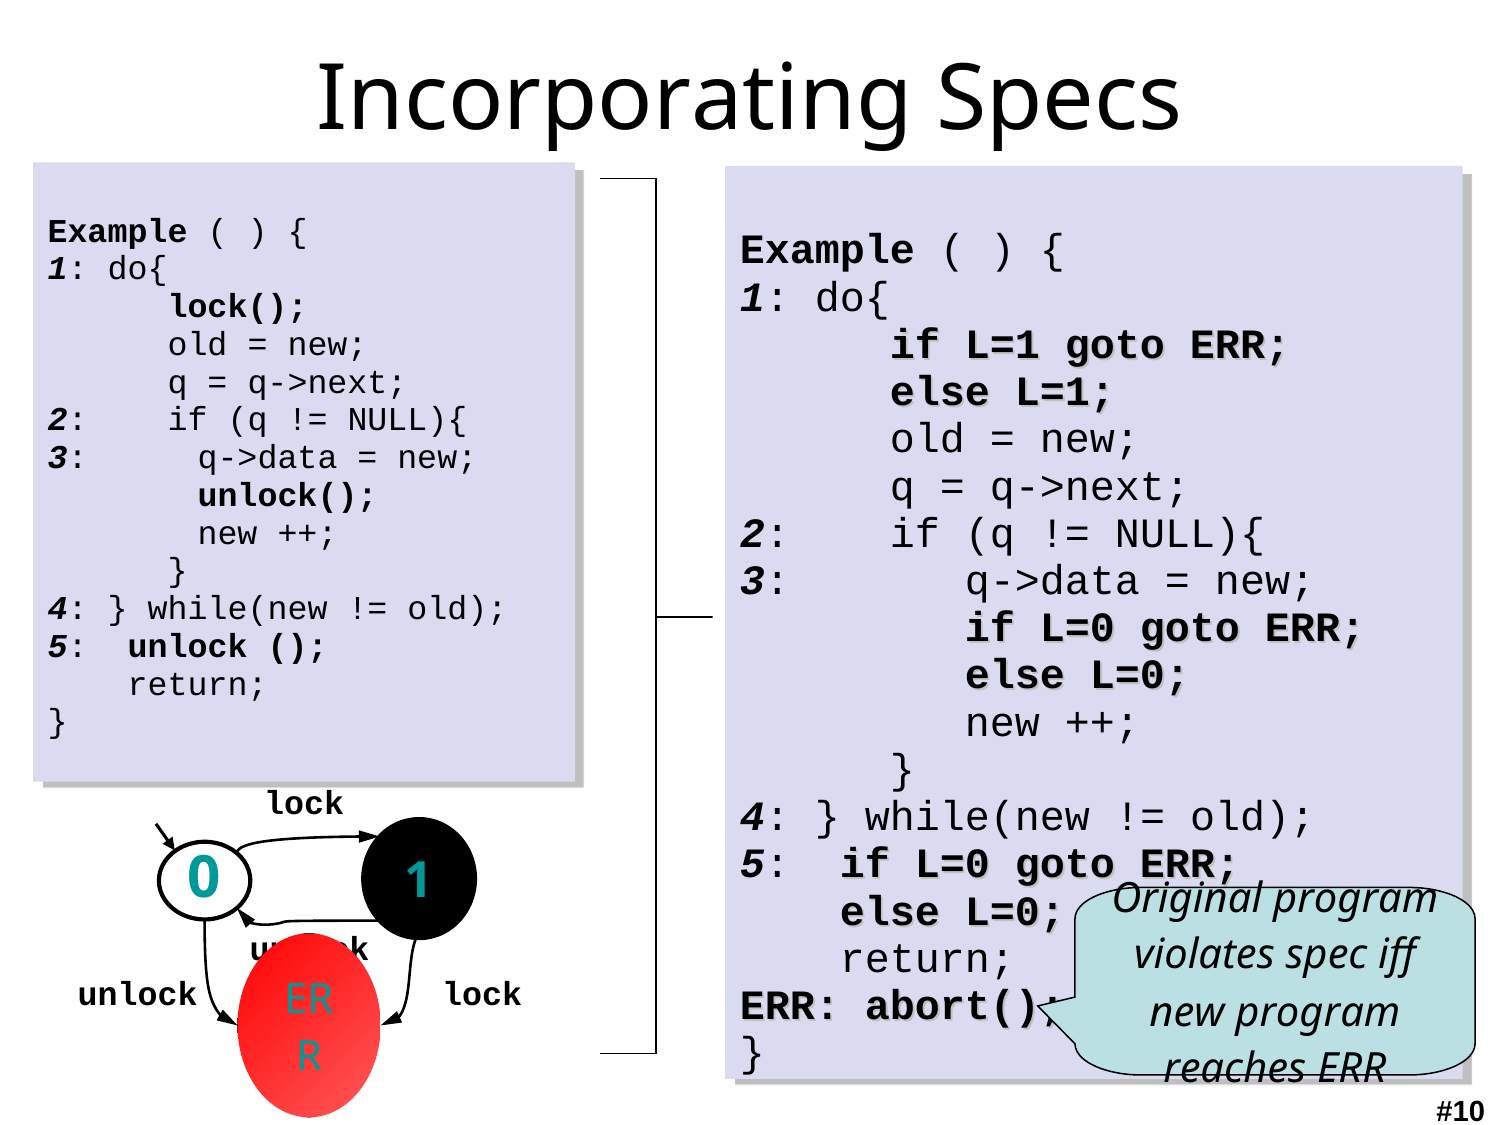

# Incorporating Specs
Example ( ) {
1: do{
 lock();
 old = new;
 q = q->next;
2: if (q != NULL){
3:	q->data = new;
	unlock();
	new ++;
 }
4: } while(new != old);
5: unlock ();
 return;
}
Example ( ) {
1: do{
 if L=1 goto ERR;
 else L=1;
 old = new;
	q = q->next;
2: if (q != NULL){
3: 	 q->data = new;
	 if L=0 goto ERR;
	 else L=0;
	 new ++;
 }
4: } while(new != old);
5: if L=0 goto ERR;
 else L=0;
 return;
ERR: abort();
}
lock
1
0
Original program violates spec iff
new program reaches ERR
unlock
ERR
unlock
lock
10